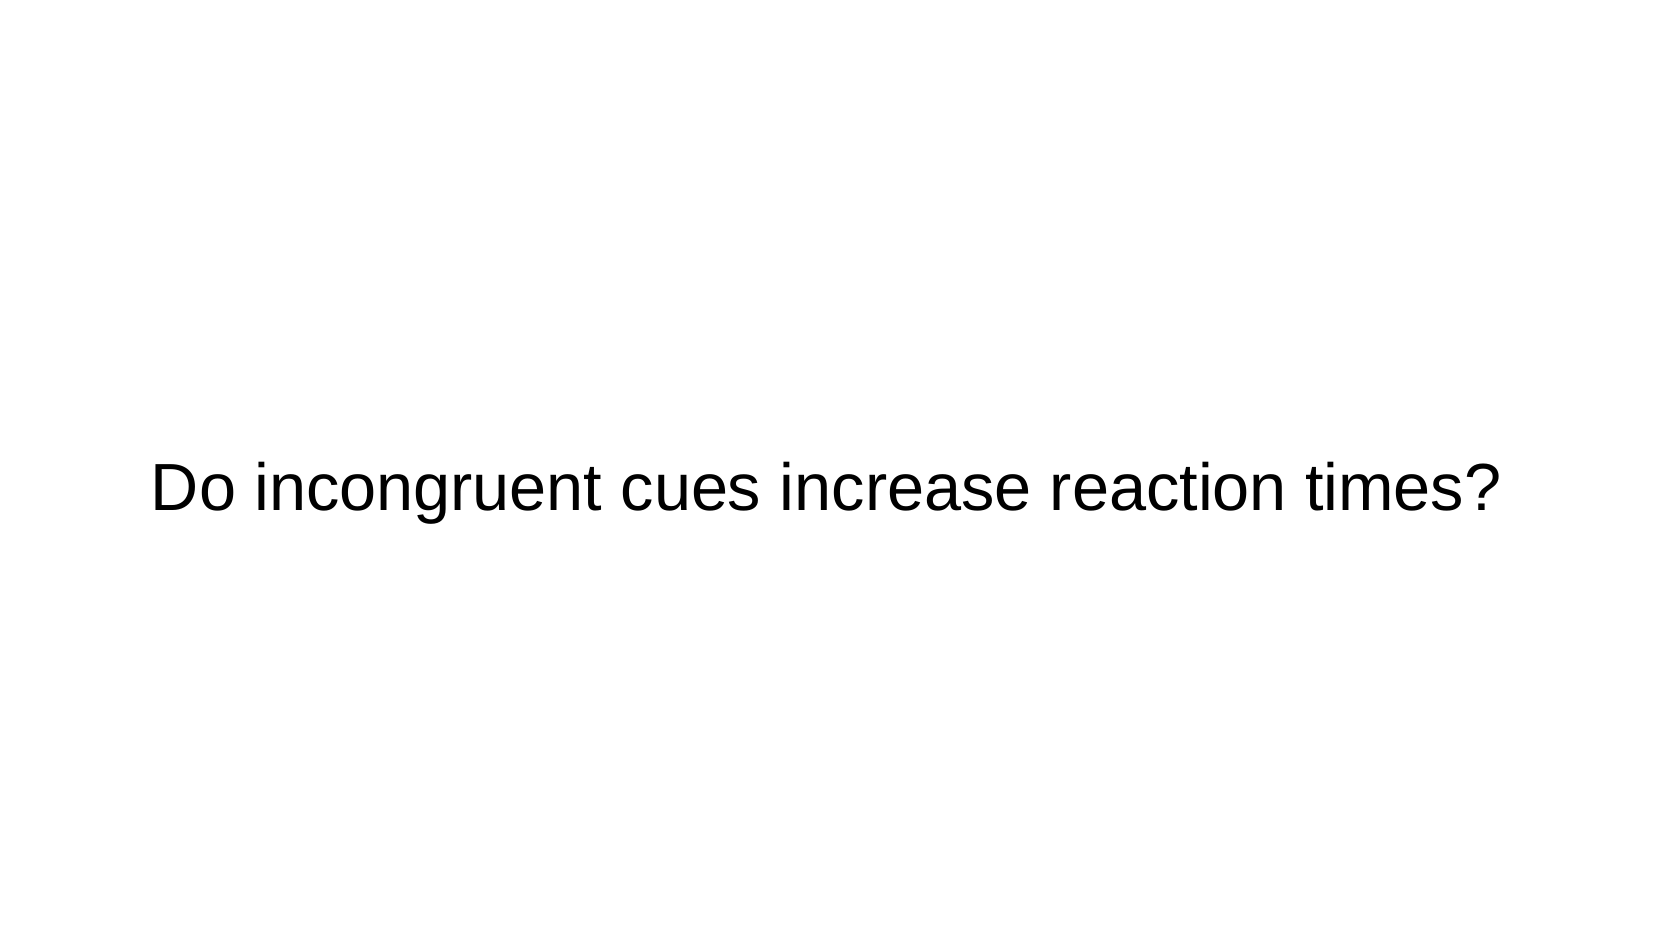

#
Do incongruent cues increase reaction times?